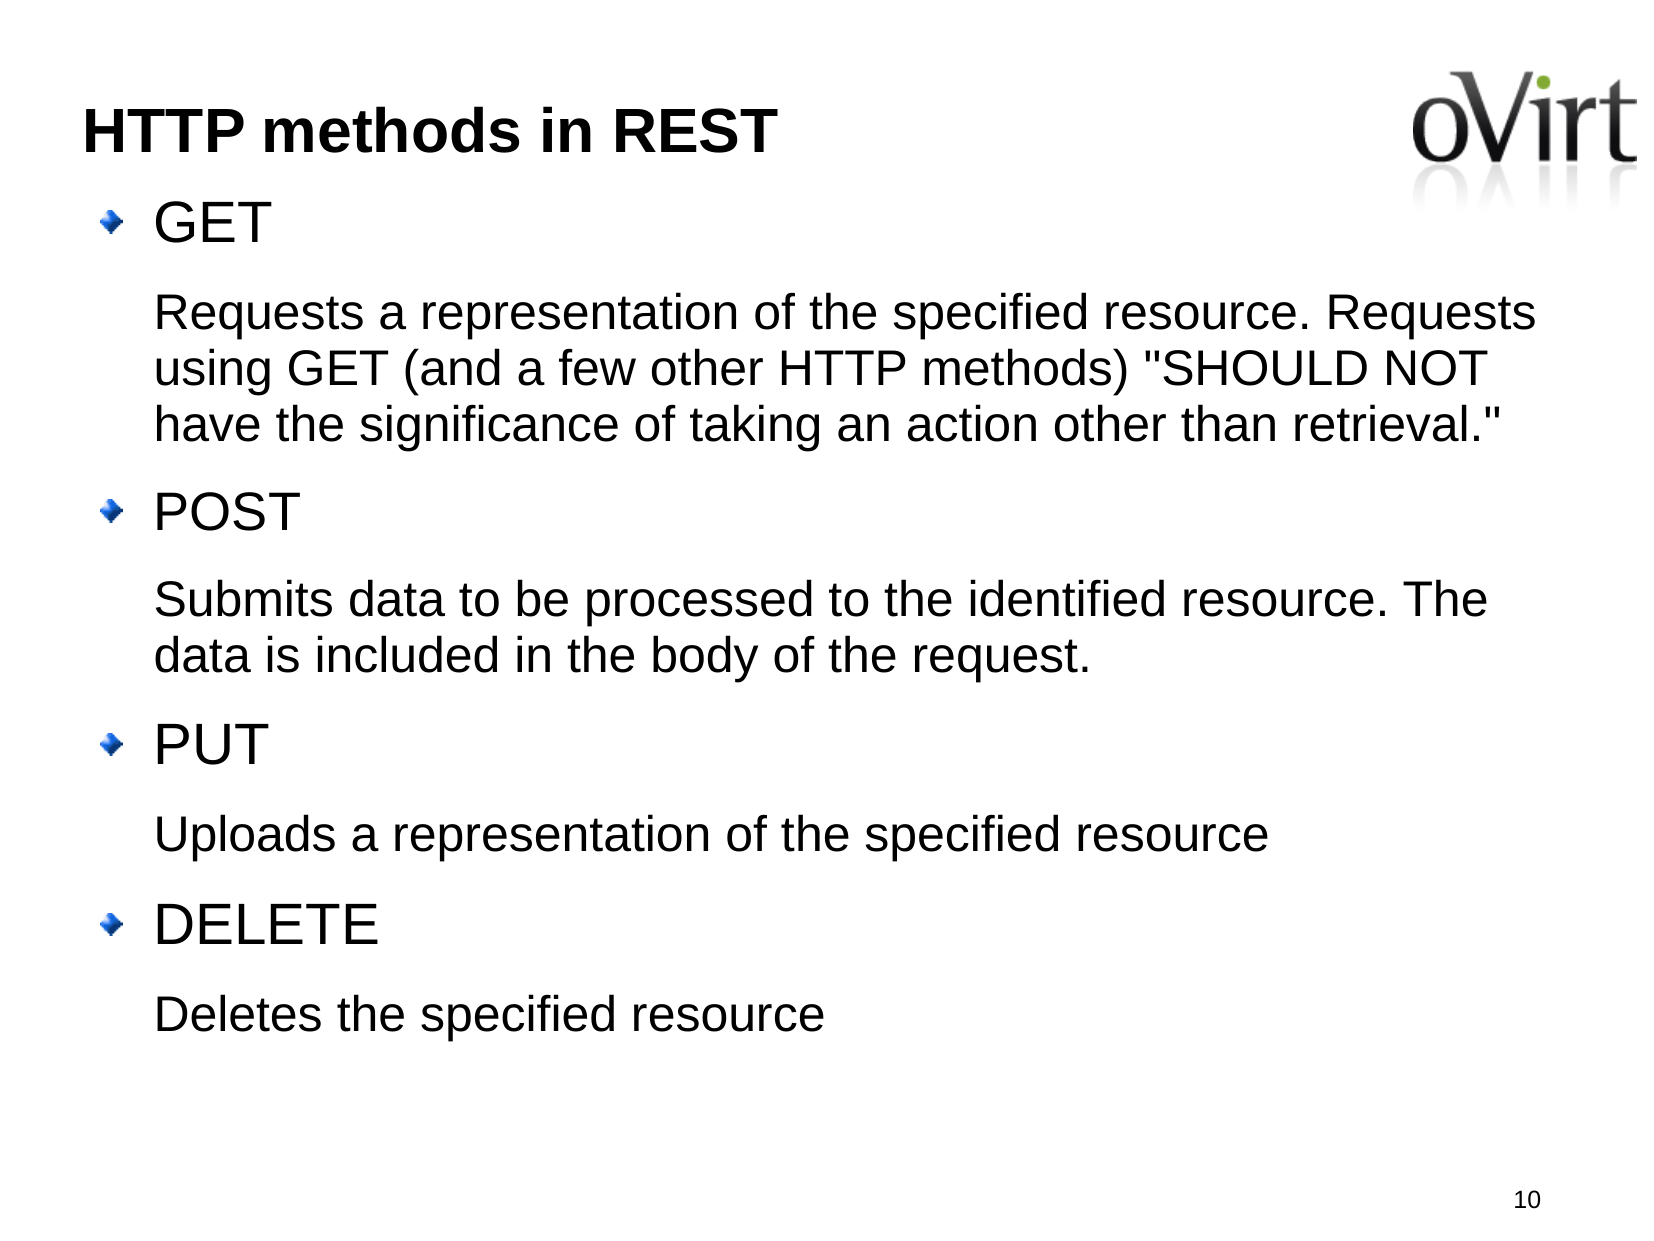

# HTTP methods in REST
GET
Requests a representation of the specified resource. Requests using GET (and a few other HTTP methods) "SHOULD NOT have the significance of taking an action other than retrieval."
POST
Submits data to be processed to the identified resource. The data is included in the body of the request.
PUT
Uploads a representation of the specified resource
DELETE
Deletes the specified resource